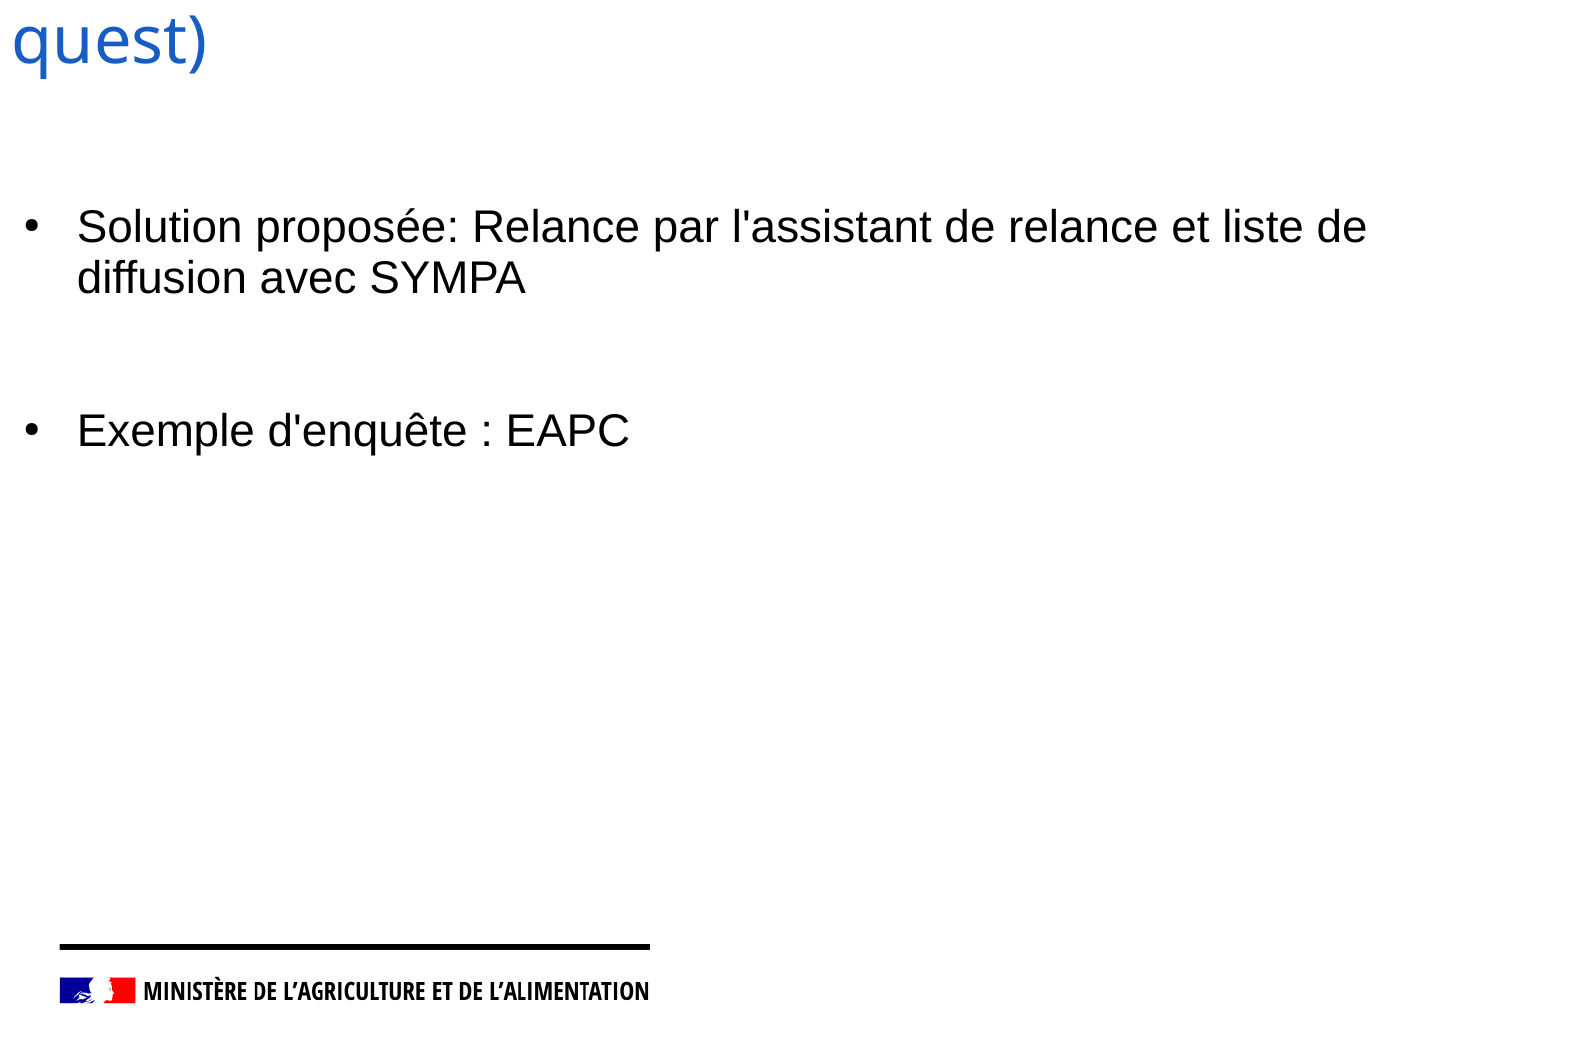

Cas 2 : Enq. Mensuelles : Relance (+ 250 quest)
# Solution proposée: Relance par l'assistant de relance et liste de diffusion avec SYMPA
Exemple d'enquête : EAPC